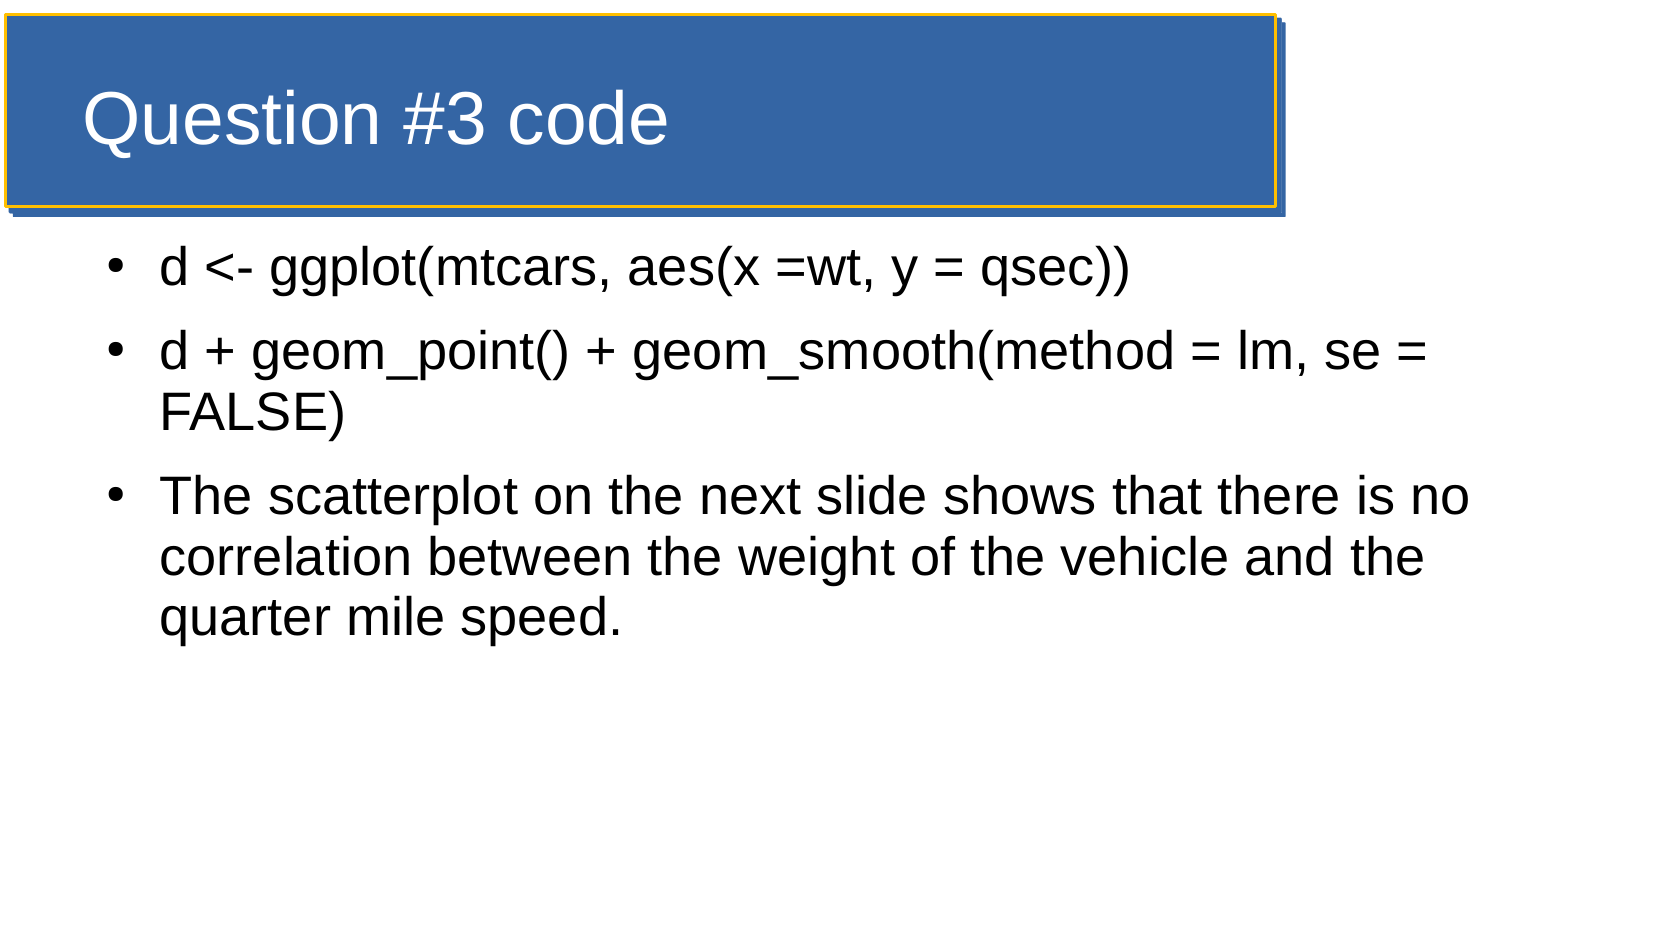

# Question #3 code
d <- ggplot(mtcars, aes(x =wt, y = qsec))
d + geom_point() + geom_smooth(method = lm, se = FALSE)
The scatterplot on the next slide shows that there is no correlation between the weight of the vehicle and the quarter mile speed.